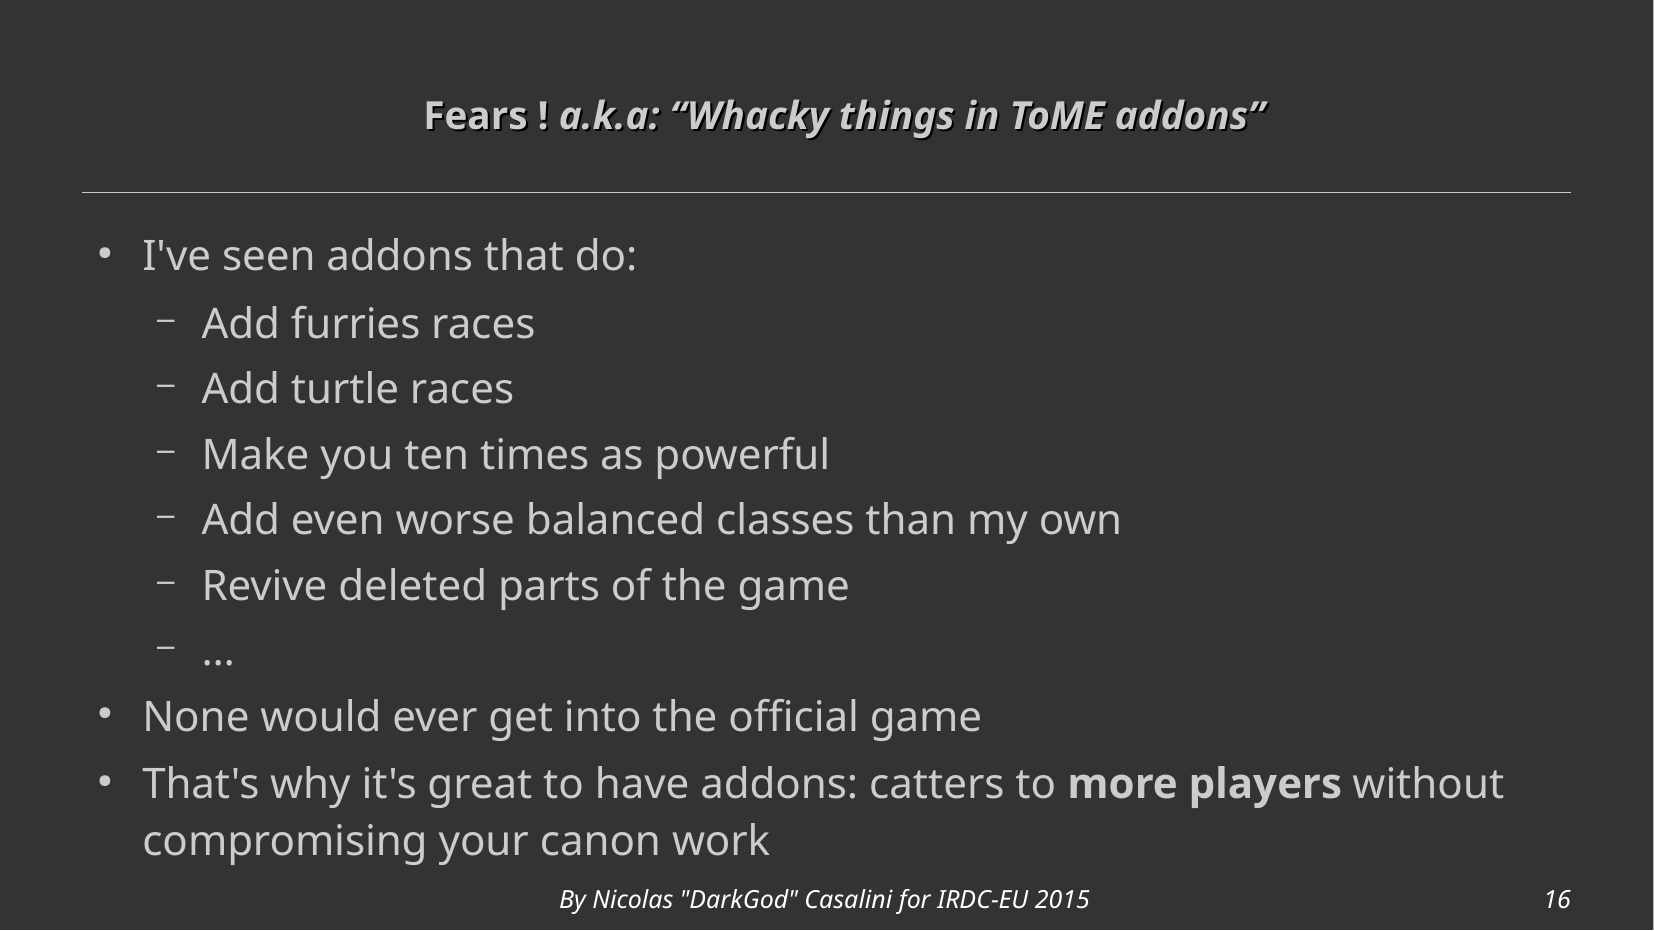

# Fears ! a.k.a: “Whacky things in ToME addons”
I've seen addons that do:
Add furries races
Add turtle races
Make you ten times as powerful
Add even worse balanced classes than my own
Revive deleted parts of the game
…
None would ever get into the official game
That's why it's great to have addons: catters to more players without compromising your canon work
By Nicolas "DarkGod" Casalini for IRDC-EU 2015
16